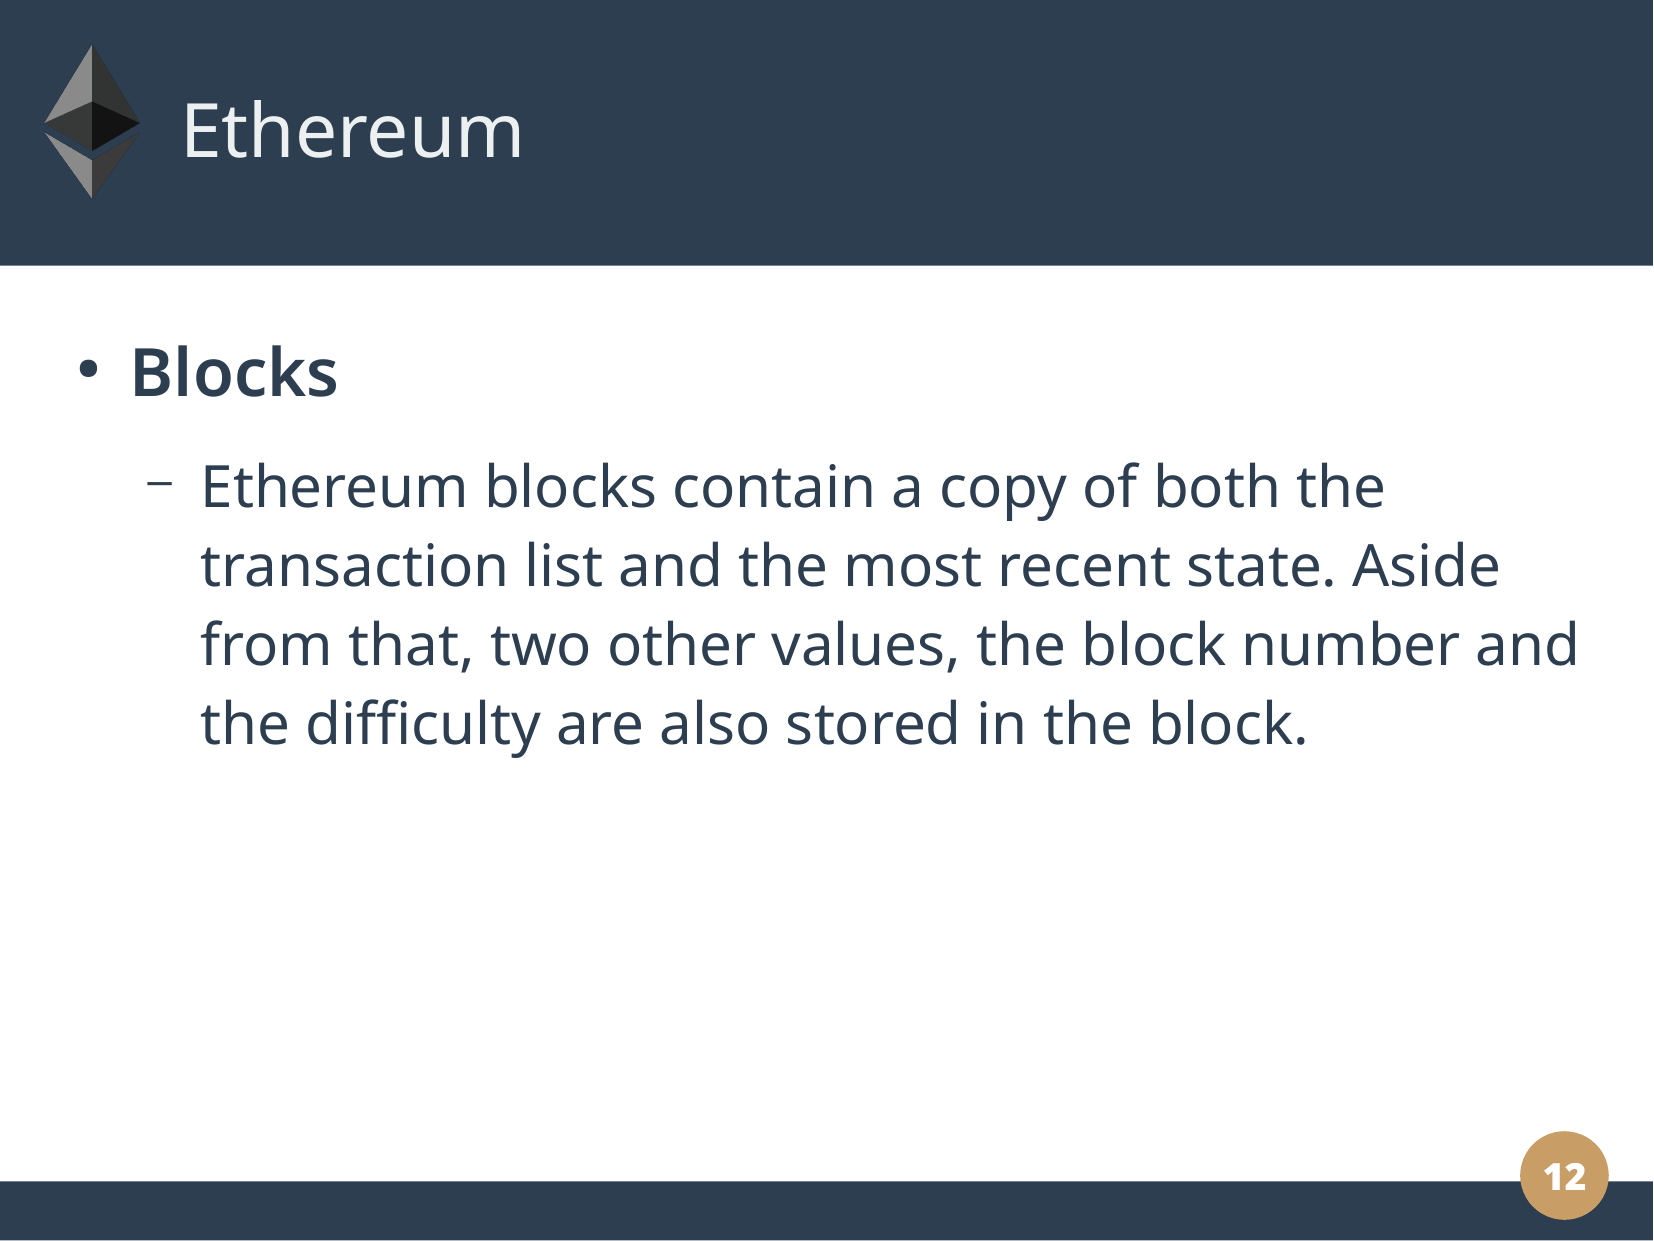

# Ethereum
Blocks
Ethereum blocks contain a copy of both the transaction list and the most recent state. Aside from that, two other values, the block number and the difficulty are also stored in the block.
12